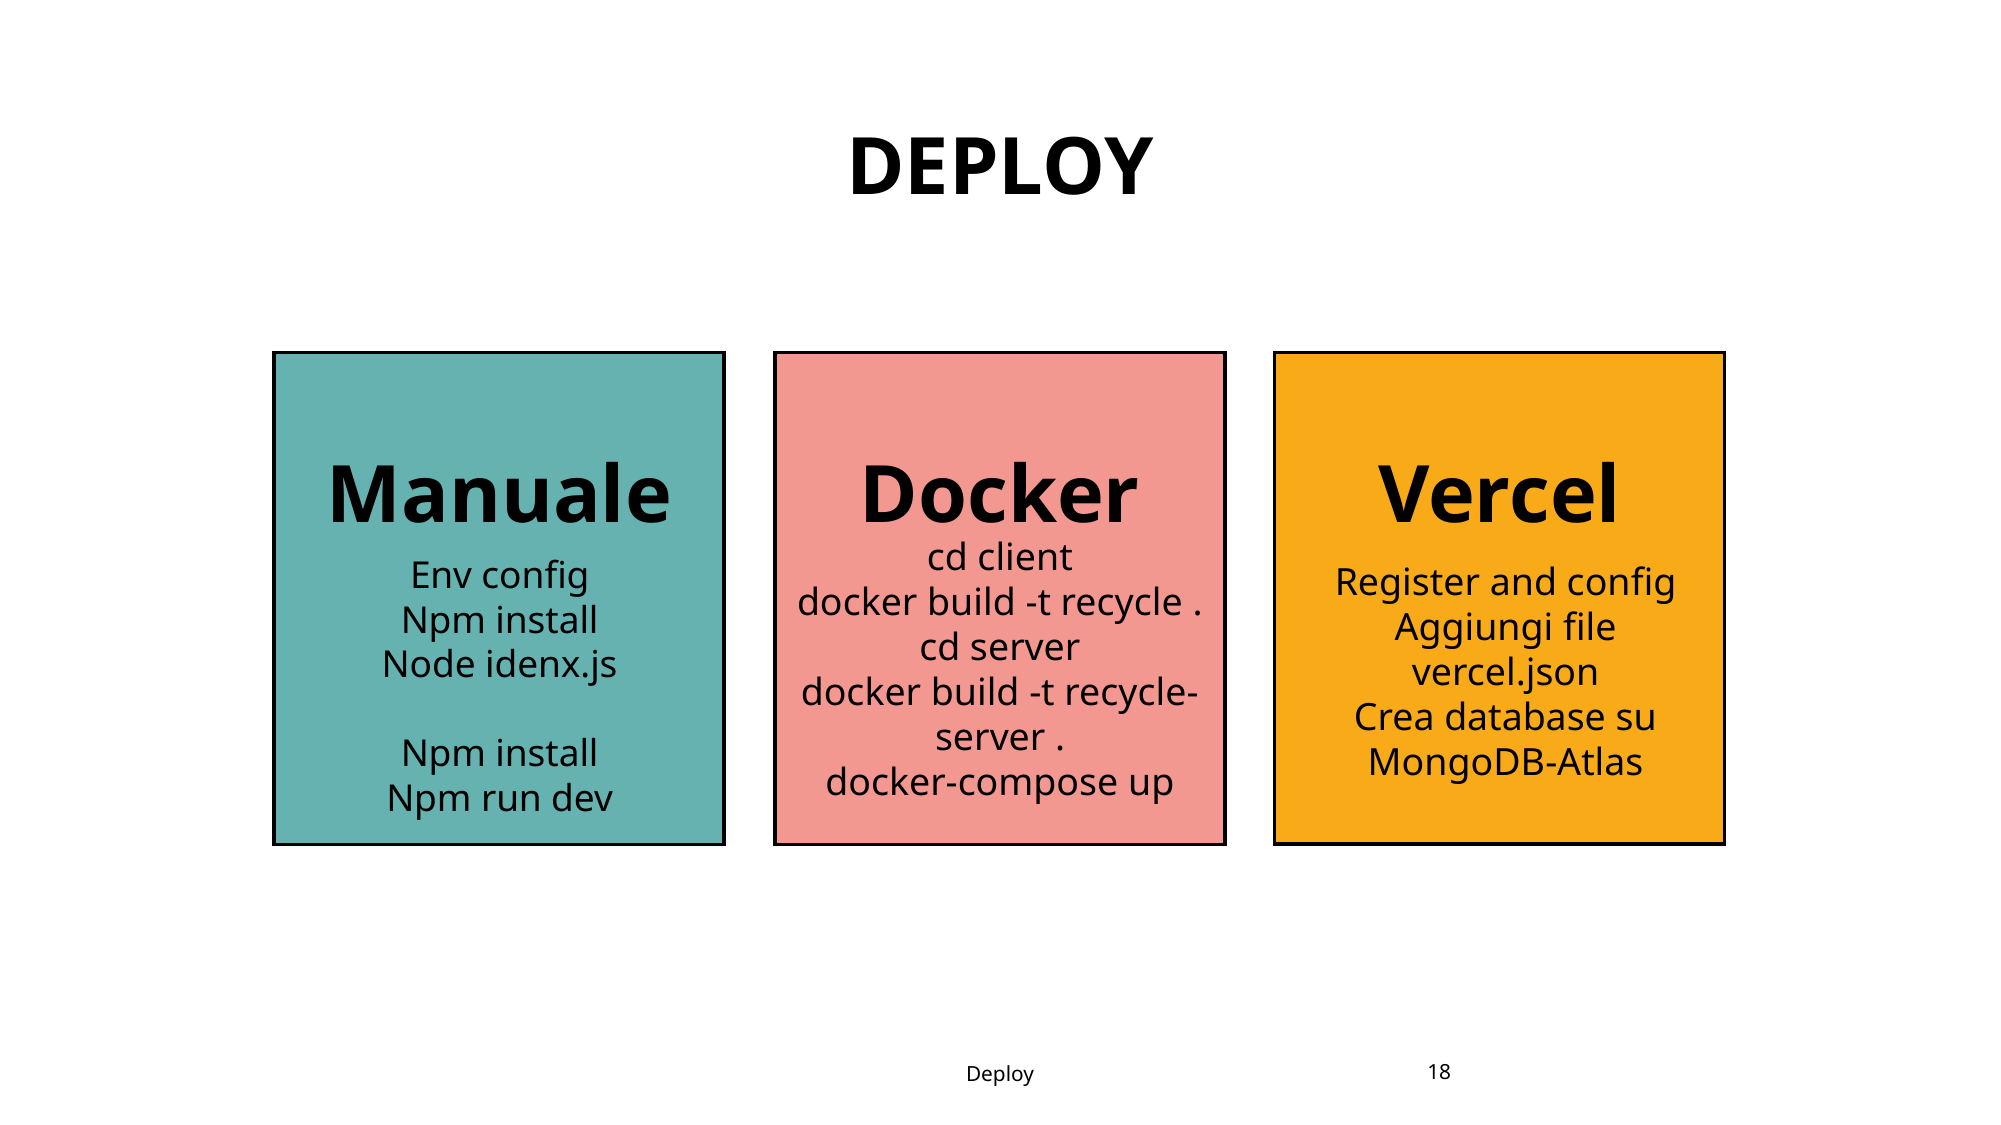

# Deploy
Manuale
Docker
Vercel
cd client
docker build -t recycle .
cd server
docker build -t recycle-server .
docker-compose up
Env config
Npm install
Node idenx.js
Npm install
Npm run dev
Register and config
Aggiungi file vercel.json
Crea database su MongoDB-Atlas
Deploy